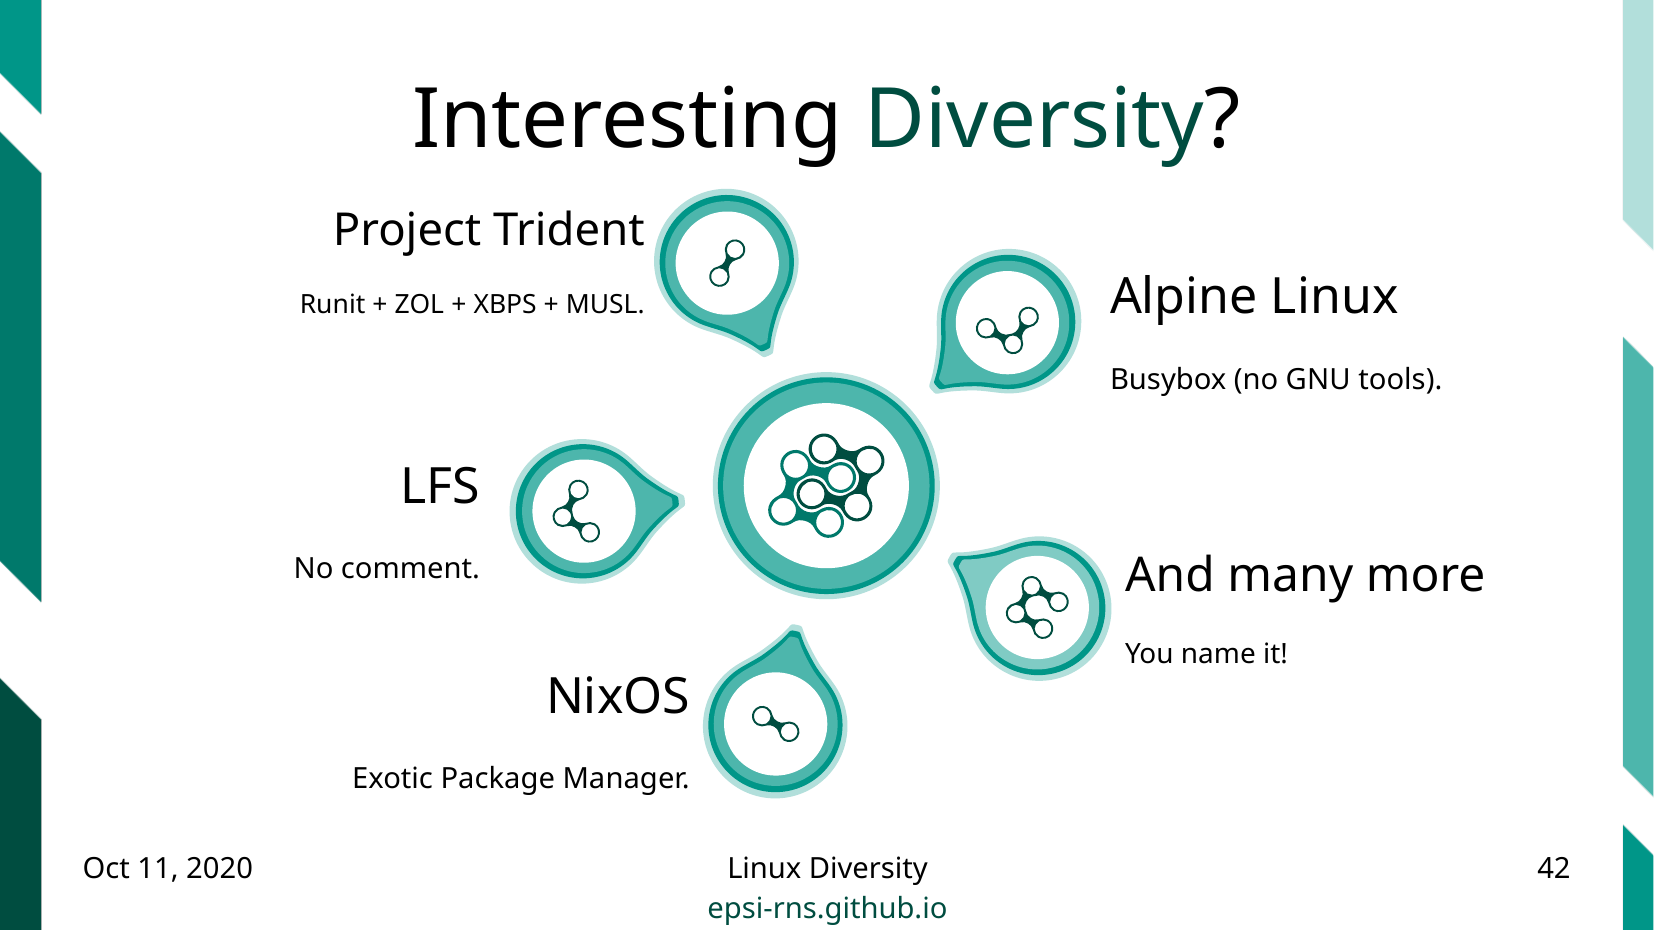

# Interesting Diversity?
Project Trident
Runit + ZOL + XBPS + MUSL.
Alpine Linux
Busybox (no GNU tools).
LFS
No comment.
And many more
You name it!
NixOS
Exotic Package Manager.
Oct 11, 2020
Linux Diversity
42